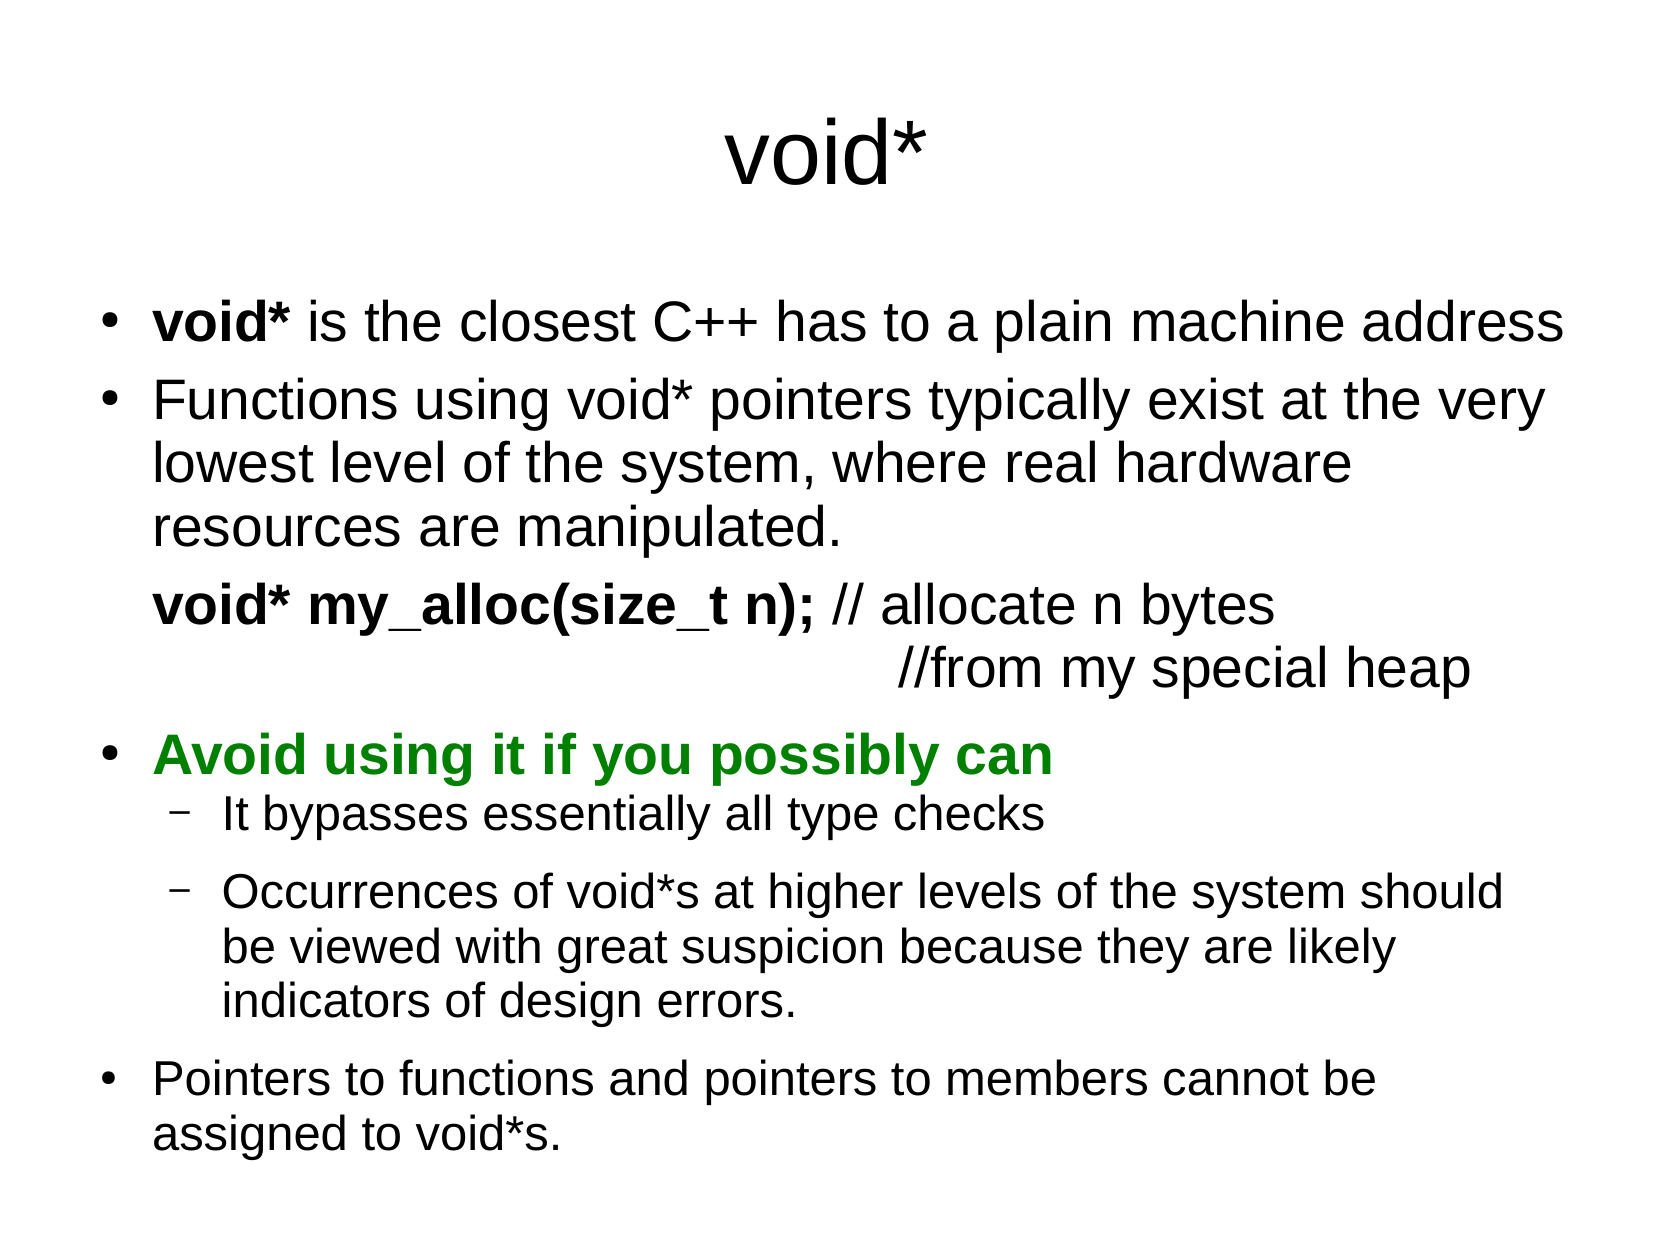

# void*
void* is the closest C++ has to a plain machine address
Functions using void* pointers typically exist at the very lowest level of the system, where real hardware resources are manipulated.
void* my_alloc(size_t n); // allocate n bytes
 //from my special heap
Avoid using it if you possibly can
It bypasses essentially all type checks
Occurrences of void*s at higher levels of the system should be viewed with great suspicion because they are likely indicators of design errors.
Pointers to functions and pointers to members cannot be assigned to void*s.